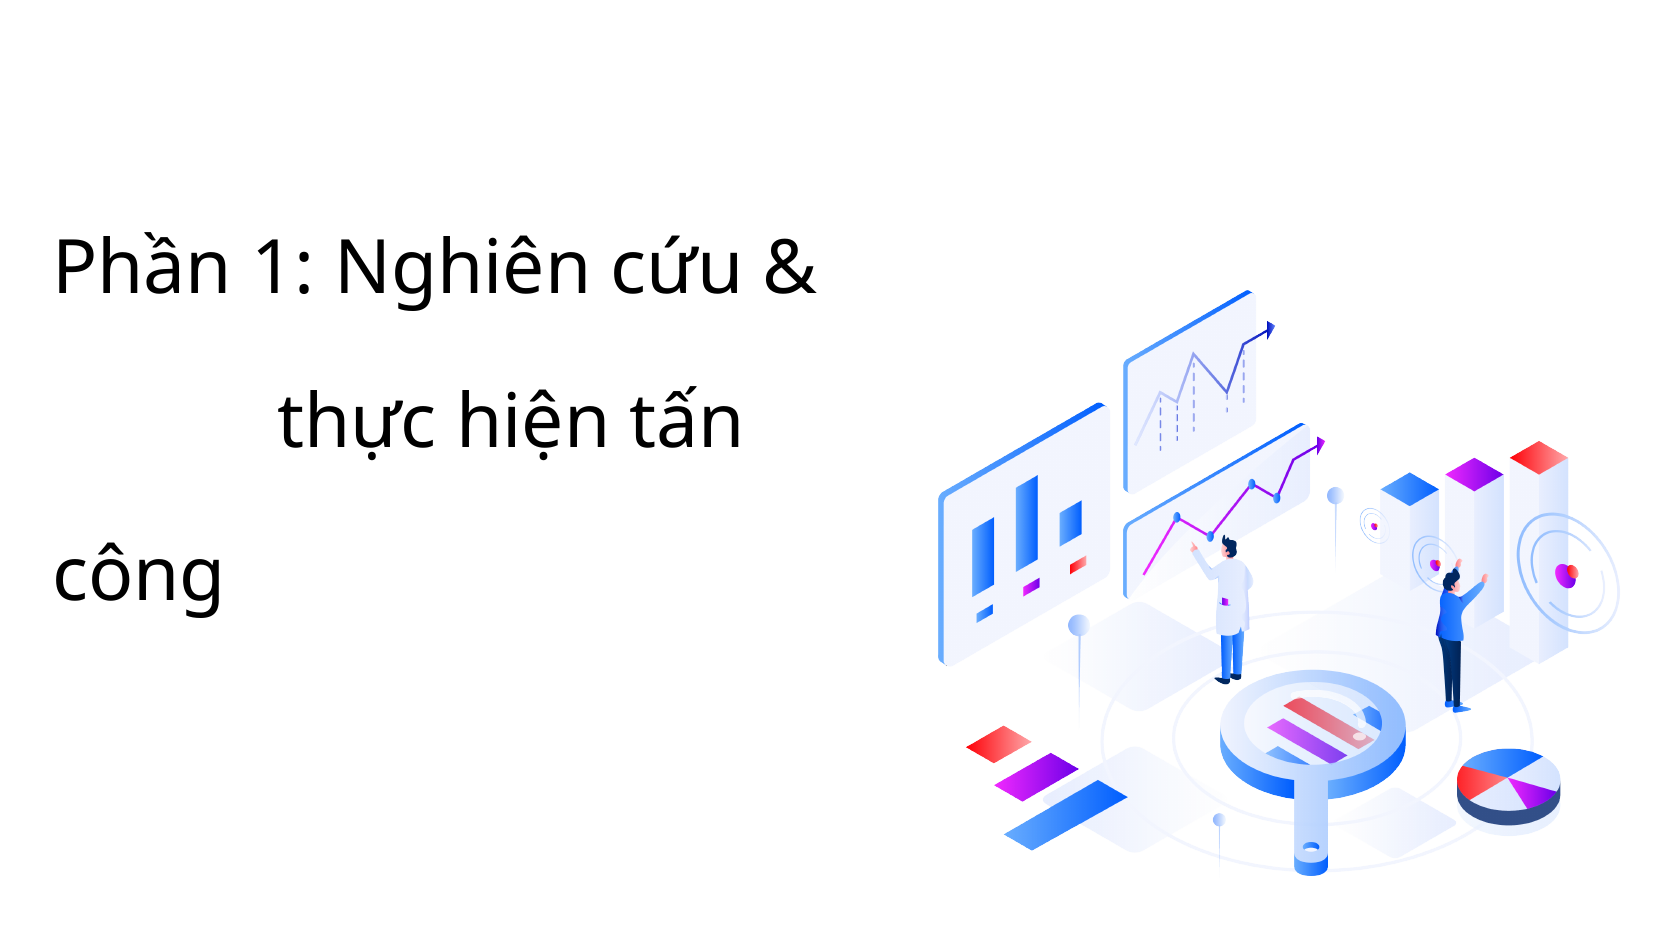

# Phần 1: Nghiên cứu & thực hiện tấn công